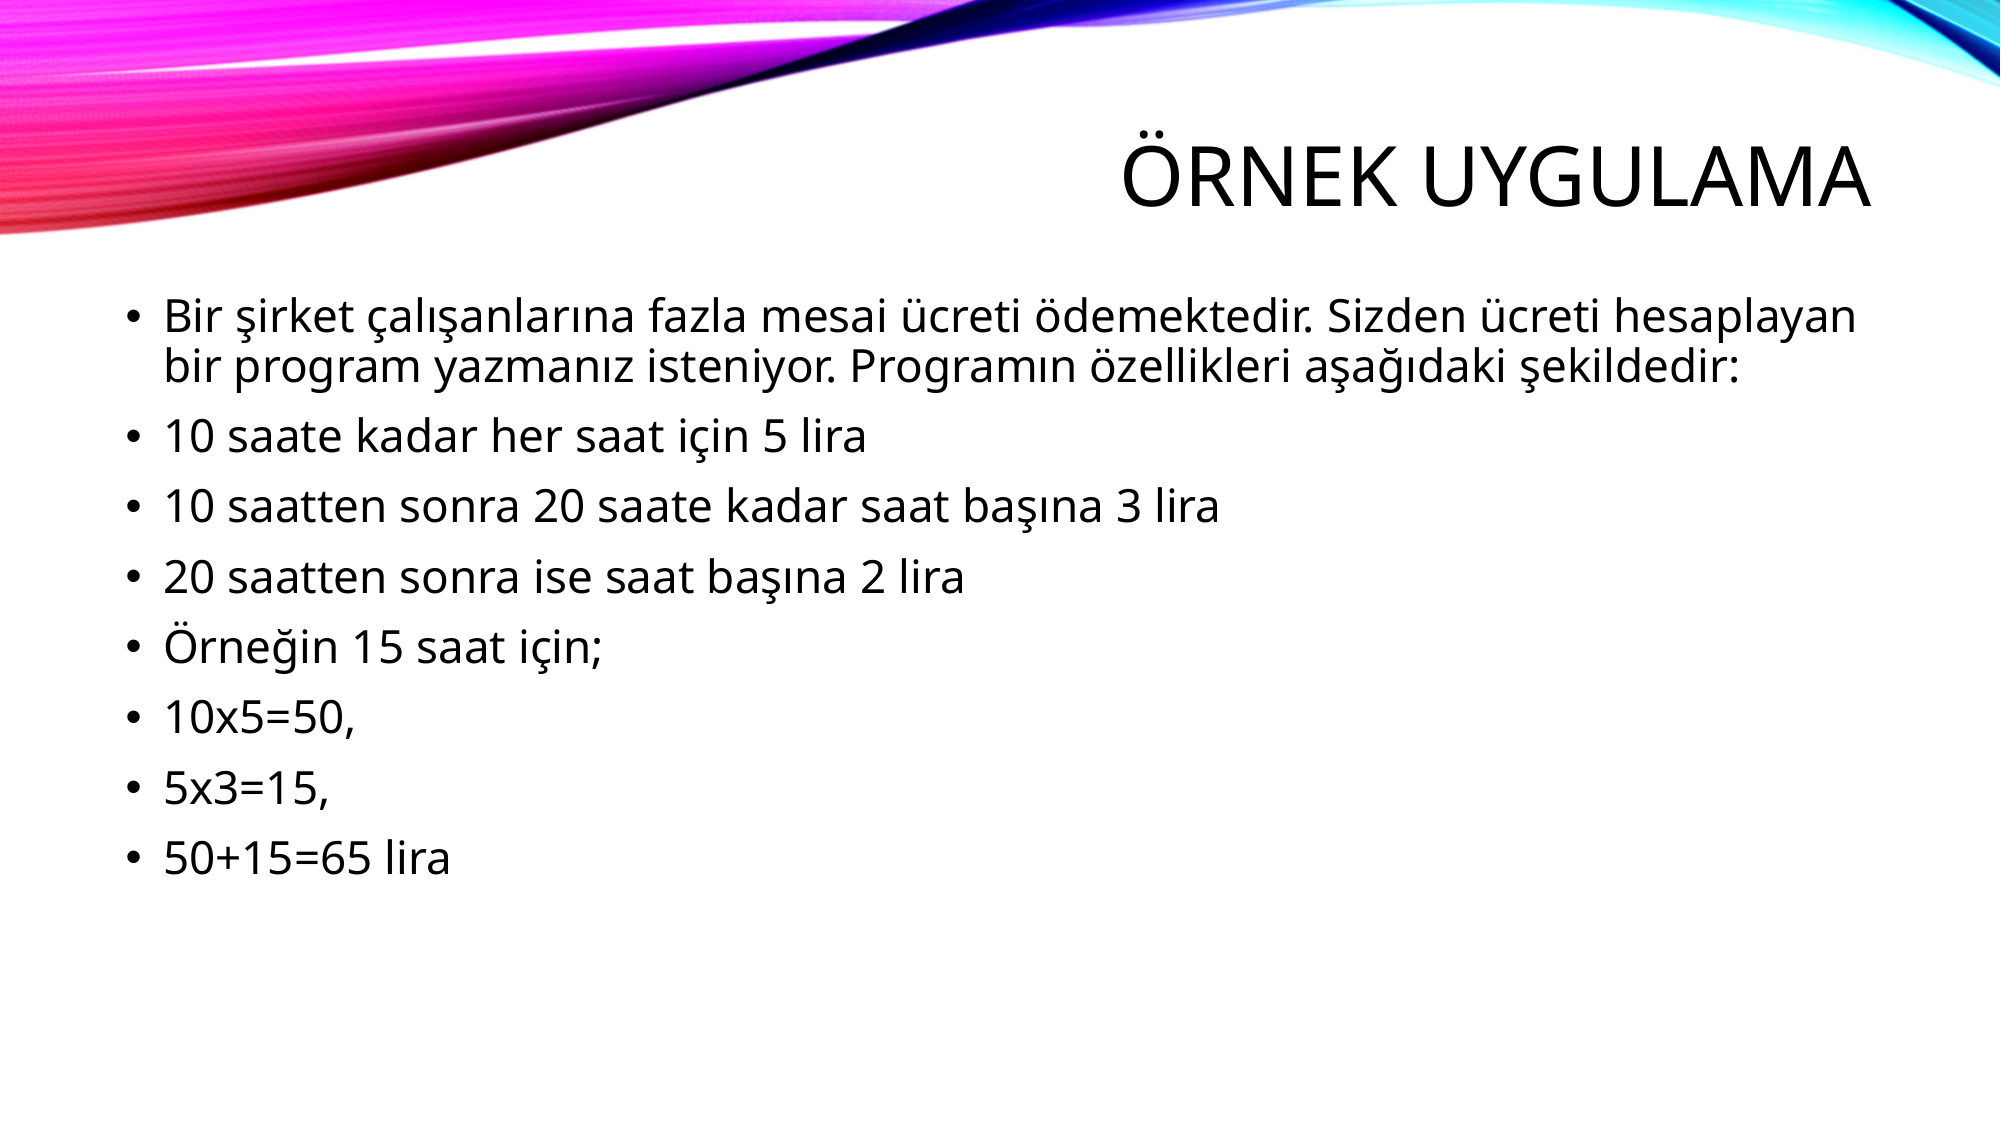

# ÖRNEK UYGULAMA
Bir şirket çalışanlarına fazla mesai ücreti ödemektedir. Sizden ücreti hesaplayan bir program yazmanız isteniyor. Programın özellikleri aşağıdaki şekildedir:
10 saate kadar her saat için 5 lira
10 saatten sonra 20 saate kadar saat başına 3 lira
20 saatten sonra ise saat başına 2 lira
Örneğin 15 saat için;
10x5=50,
5x3=15,
50+15=65 lira